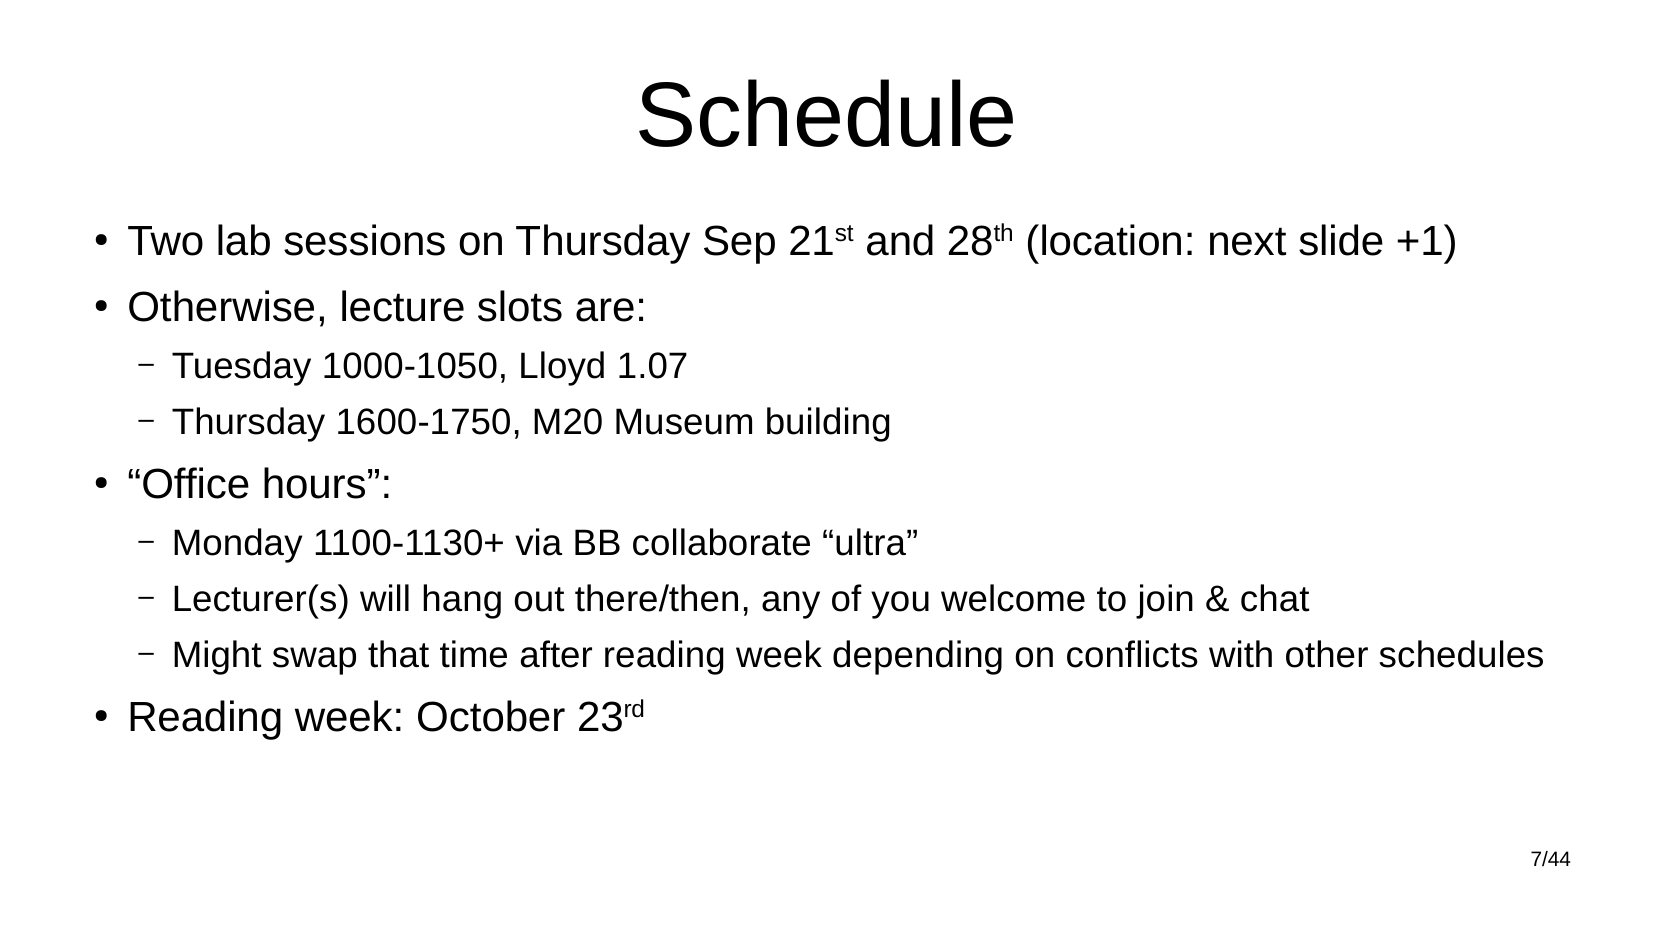

# Schedule
Two lab sessions on Thursday Sep 21st and 28th (location: next slide +1)
Otherwise, lecture slots are:
Tuesday 1000-1050, Lloyd 1.07
Thursday 1600-1750, M20 Museum building
“Office hours”:
Monday 1100-1130+ via BB collaborate “ultra”
Lecturer(s) will hang out there/then, any of you welcome to join & chat
Might swap that time after reading week depending on conflicts with other schedules
Reading week: October 23rd
7